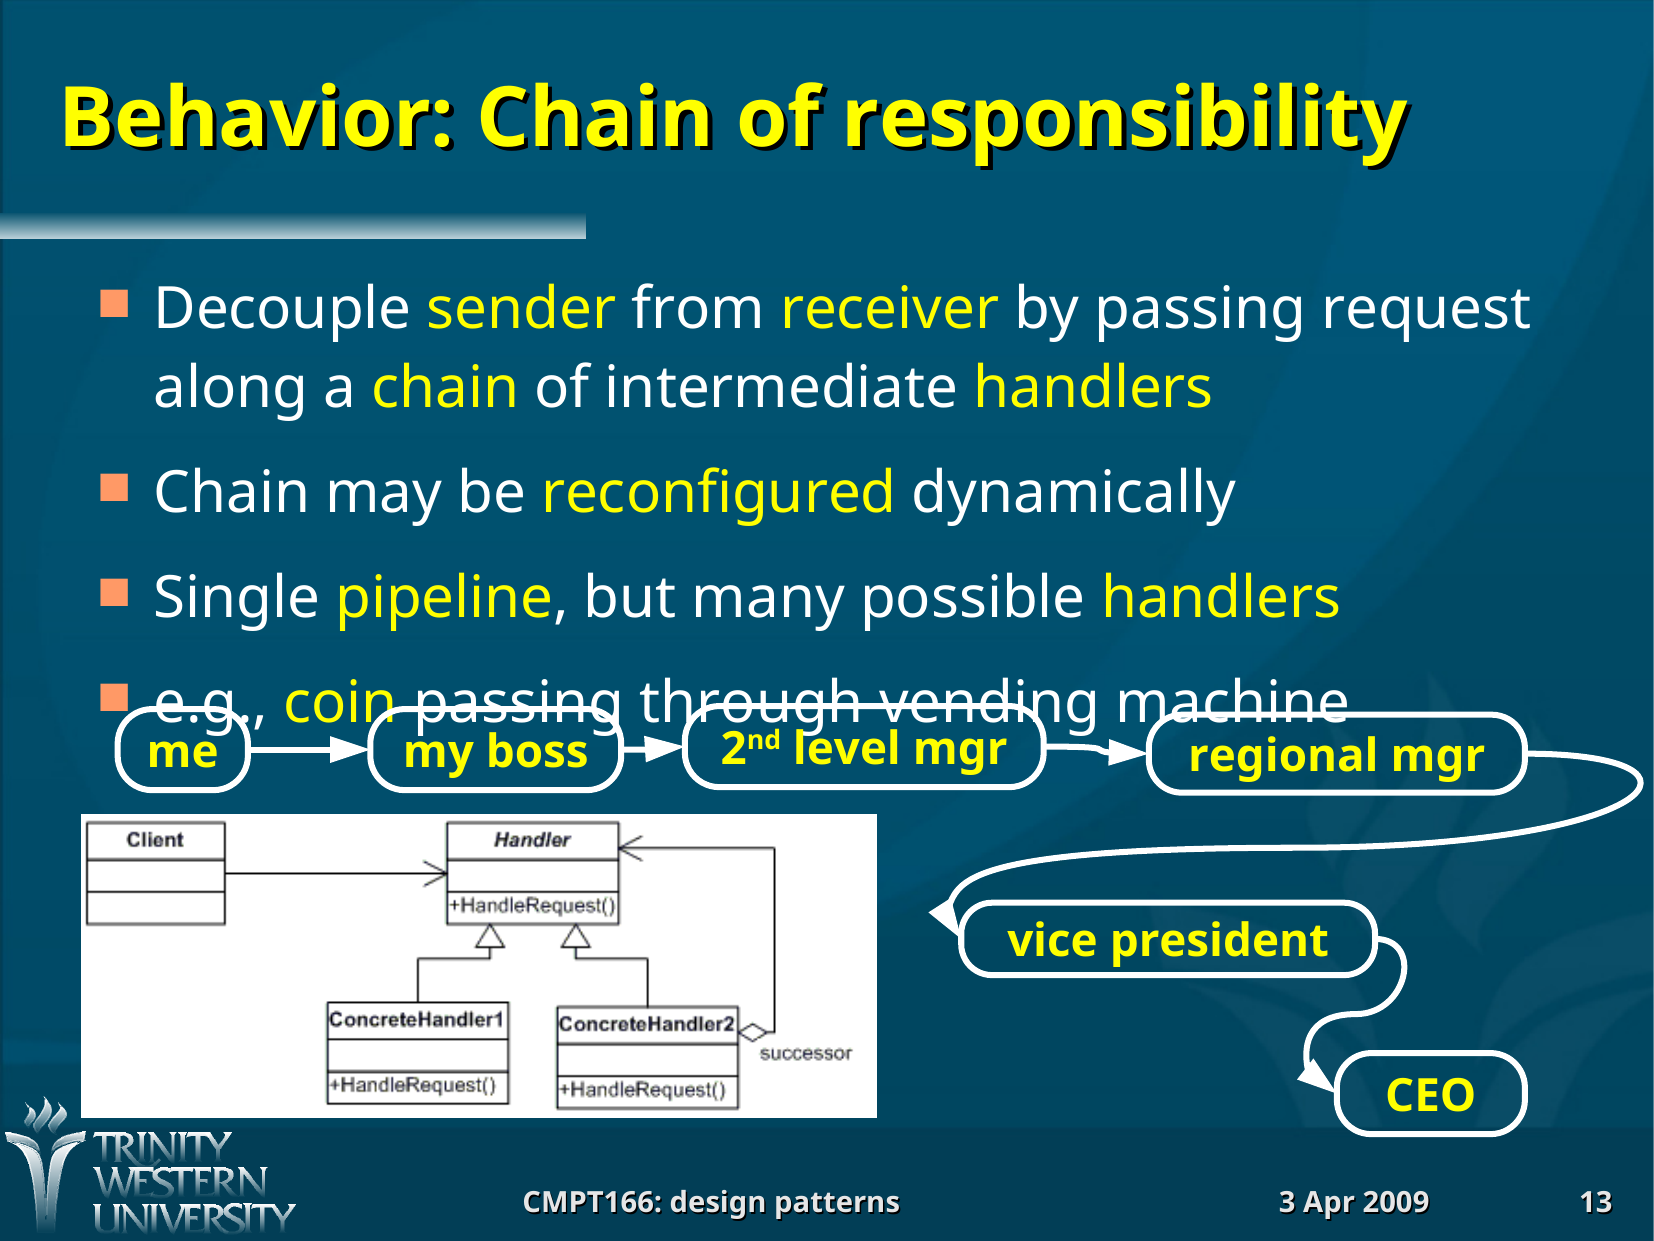

# Behavior: Chain of responsibility
Decouple sender from receiver by passing request along a chain of intermediate handlers
Chain may be reconfigured dynamically
Single pipeline, but many possible handlers
e.g., coin passing through vending machine
2nd level mgr
me
my boss
regional mgr
vice president
CEO
CMPT166: design patterns
3 Apr 2009
13